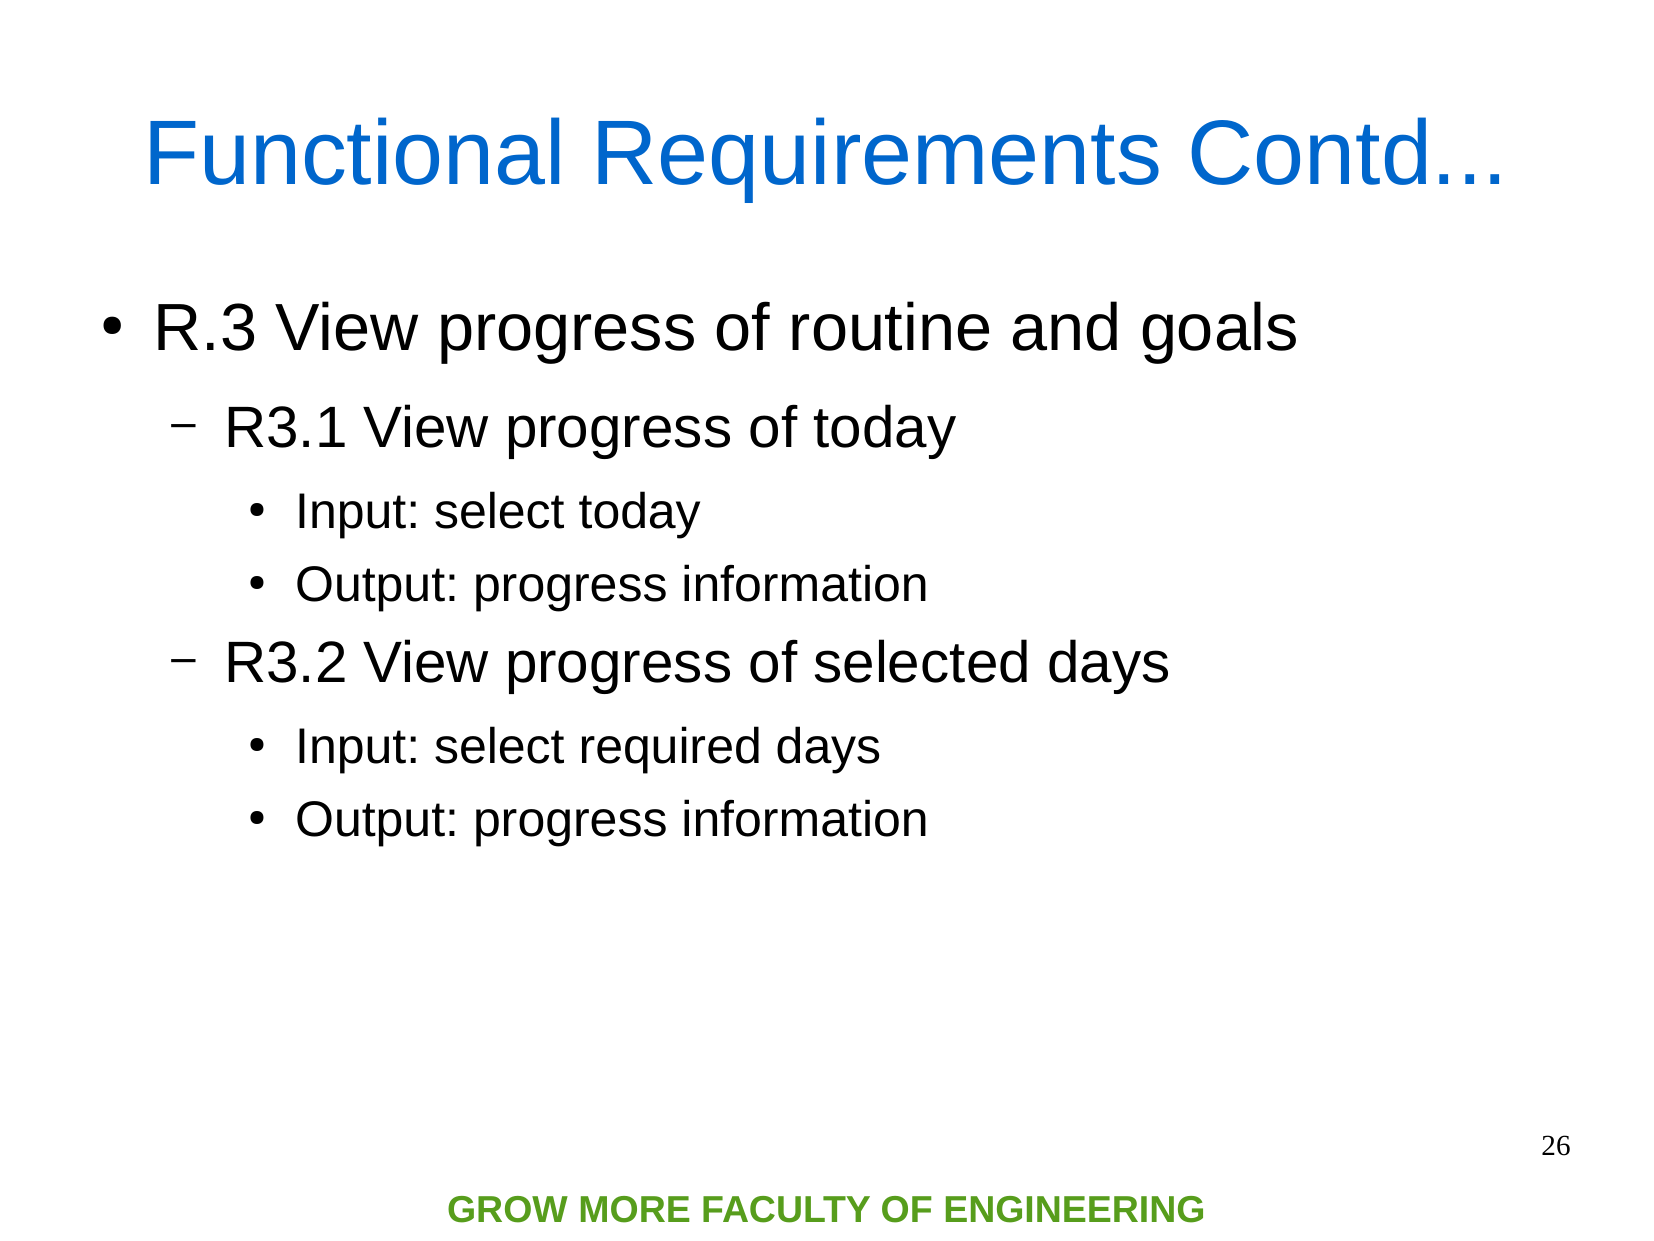

# Functional Requirements Contd...
R.3 View progress of routine and goals
R3.1 View progress of today
Input: select today
Output: progress information
R3.2 View progress of selected days
Input: select required days
Output: progress information
26